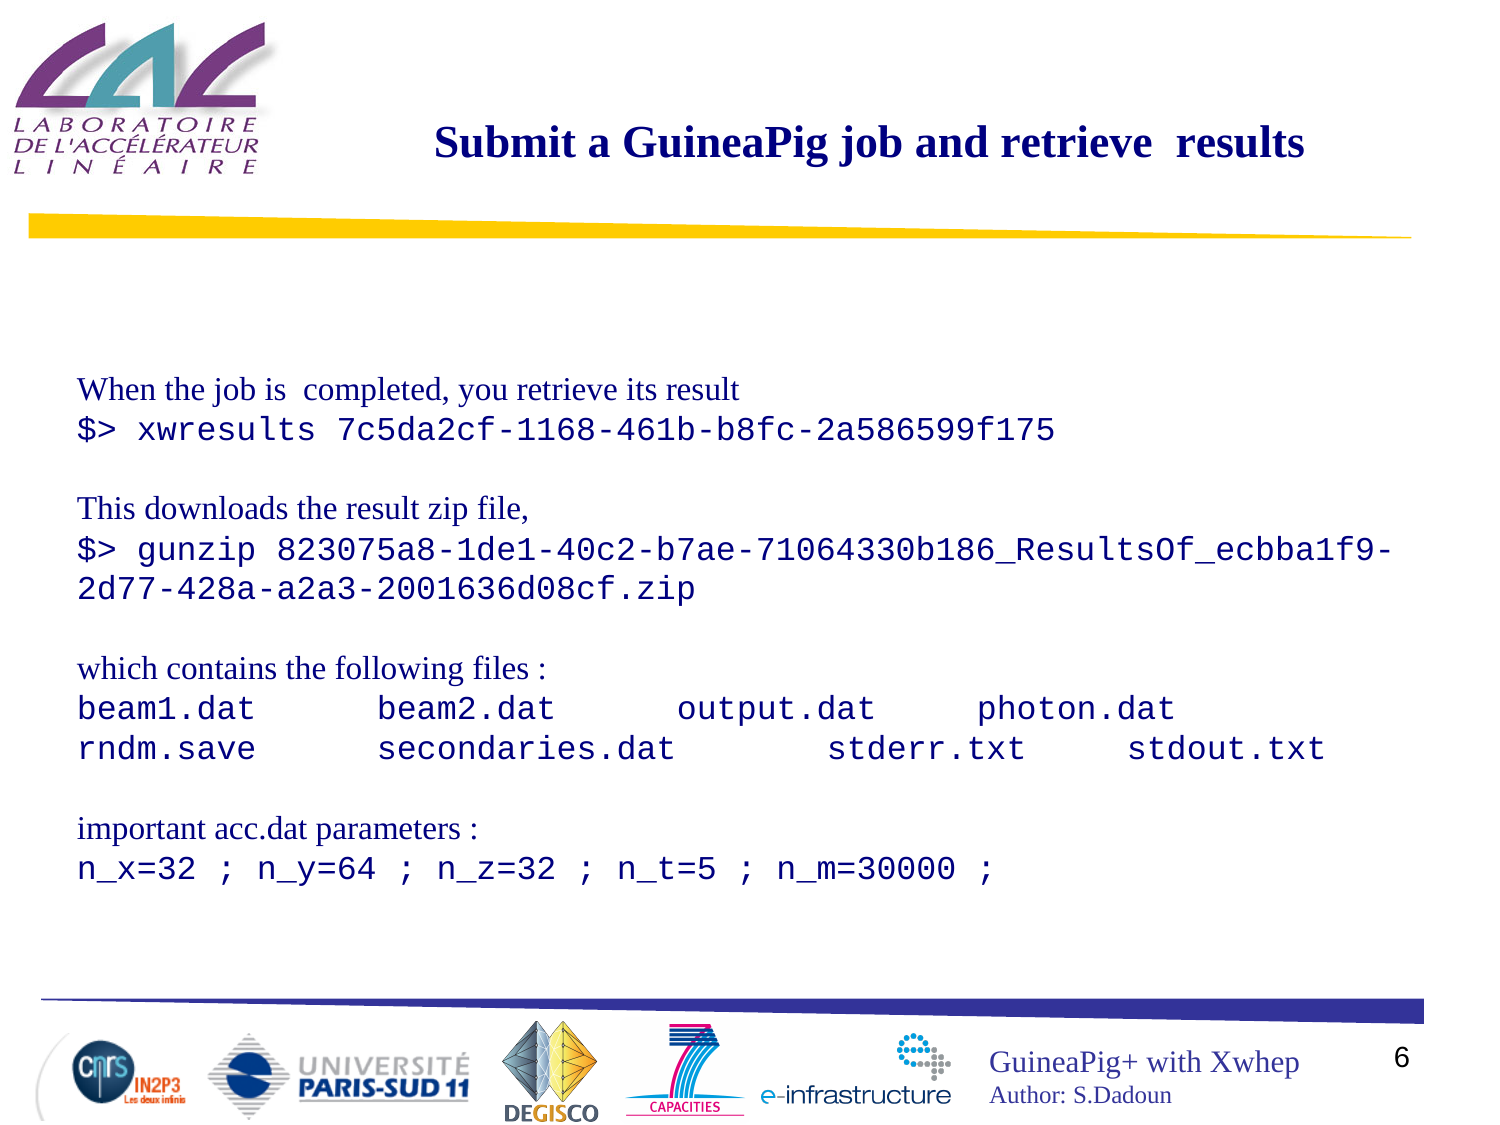

Submit a GuineaPig job and retrieve results
# When the job is completed, you retrieve its result $> xwresults 7c5da2cf-1168-461b-b8fc-2a586599f175 This downloads the result zip file, $> gunzip 823075a8-1de1-40c2-b7ae-71064330b186_ResultsOf_ecbba1f9-2d77-428a-a2a3-2001636d08cf.zip which contains the following files : beam1.dat	beam2.dat	output.dat	photon.dat	rndm.save	secondaries.dat	stderr.txt	stdout.txt important acc.dat parameters : n_x=32 ; n_y=64 ; n_z=32 ; n_t=5 ; n_m=30000 ;